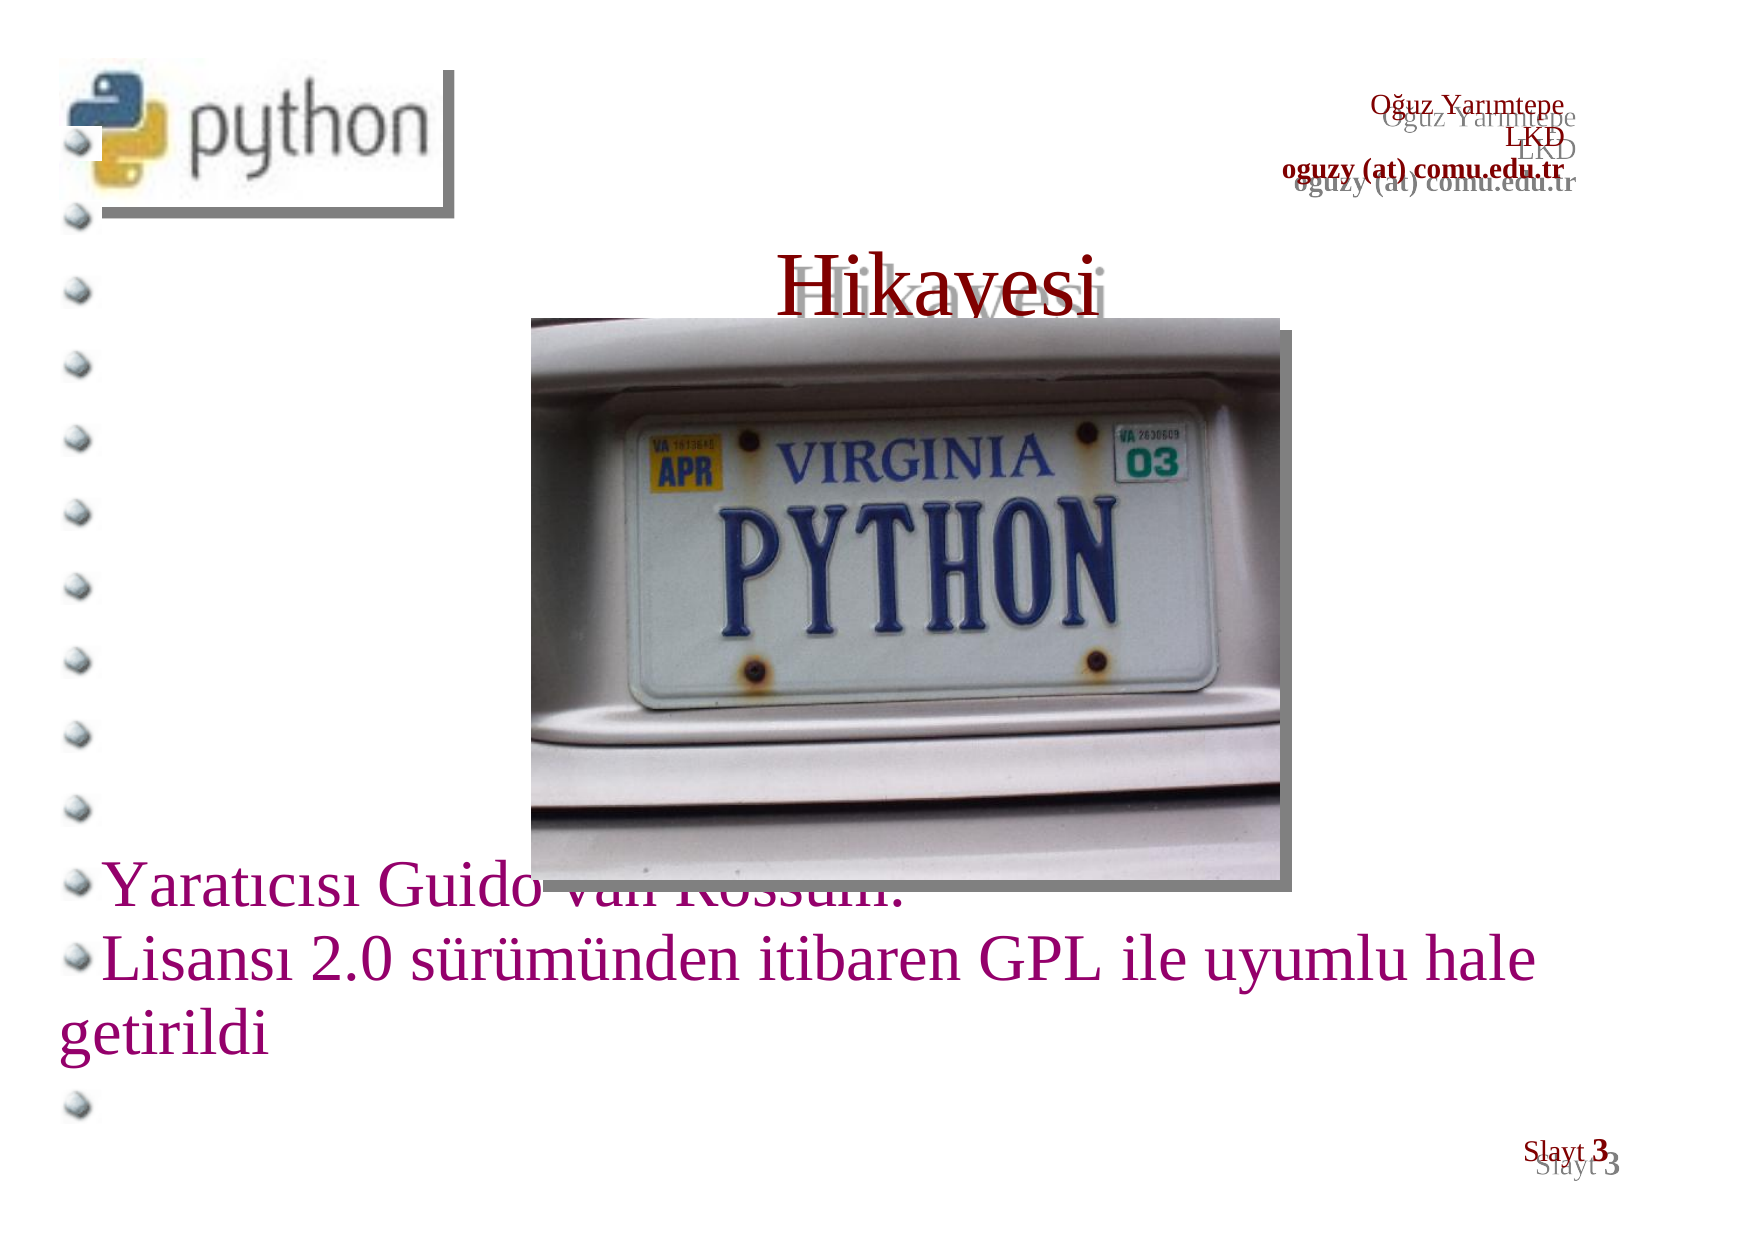

Yaratıcısı Guido van Rossum.
Lisansı 2.0 sürümünden itibaren GPL ile uyumlu hale getirildi
# Hikayesi